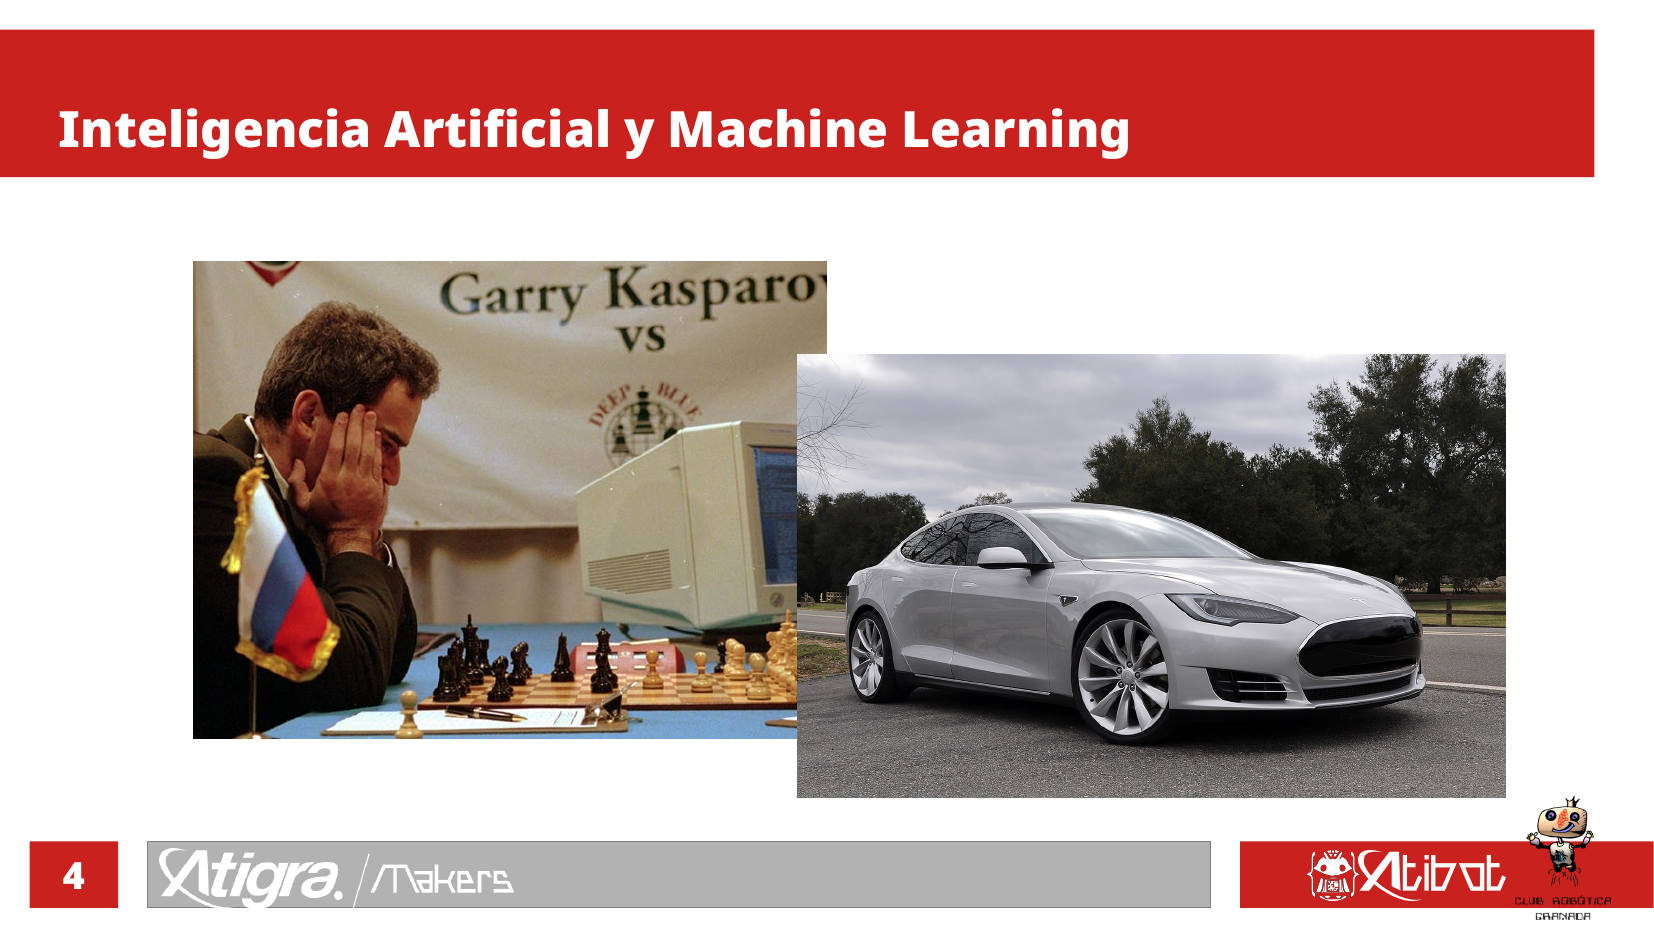

# Inteligencia Artificial y Machine Learning
4